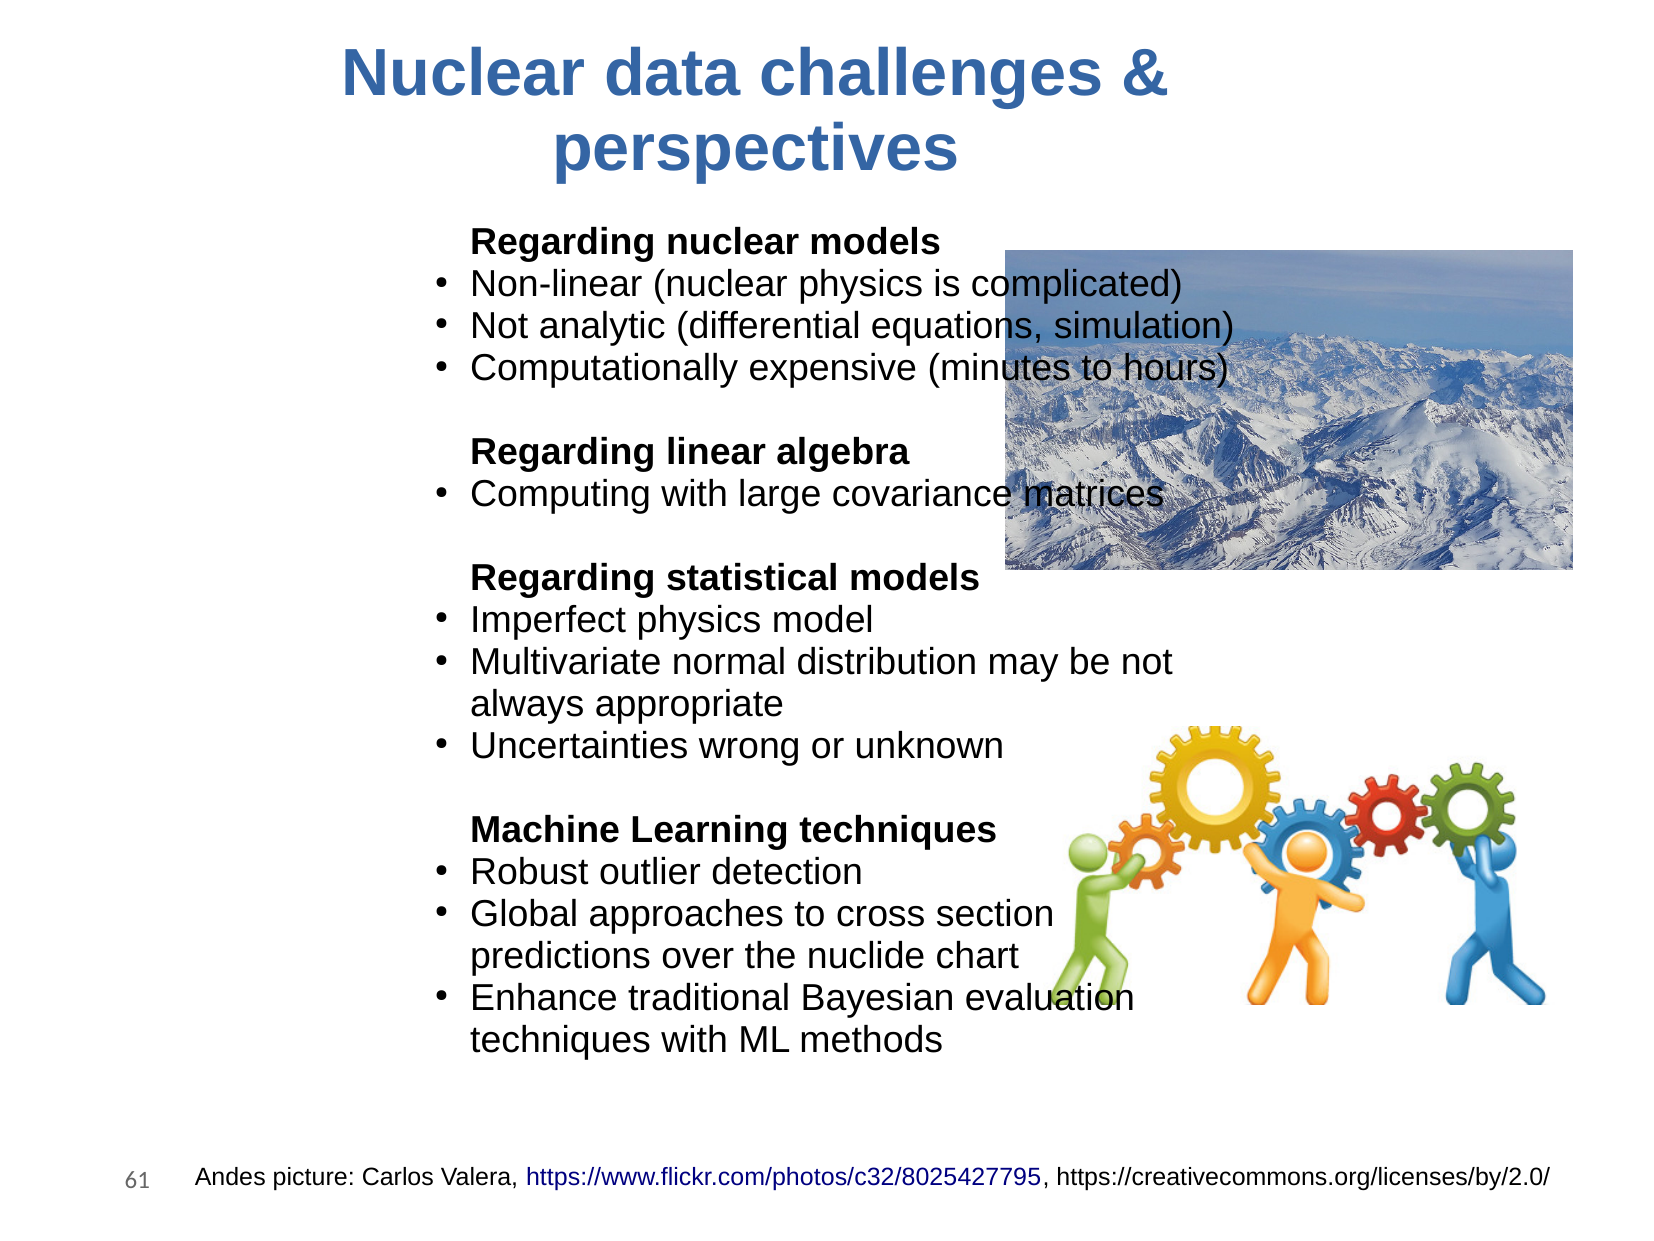

# Nuclear data challenges & perspectives
Regarding nuclear models
Non-linear (nuclear physics is complicated)
Not analytic (differential equations, simulation)
Computationally expensive (minutes to hours)
Regarding linear algebra
Computing with large covariance matrices
Regarding statistical models
Imperfect physics model
Multivariate normal distribution may be not always appropriate
Uncertainties wrong or unknown
Machine Learning techniques
Robust outlier detection
Global approaches to cross section predictions over the nuclide chart
Enhance traditional Bayesian evaluation techniques with ML methods
Andes picture: Carlos Valera, https://www.flickr.com/photos/c32/8025427795, https://creativecommons.org/licenses/by/2.0/
61